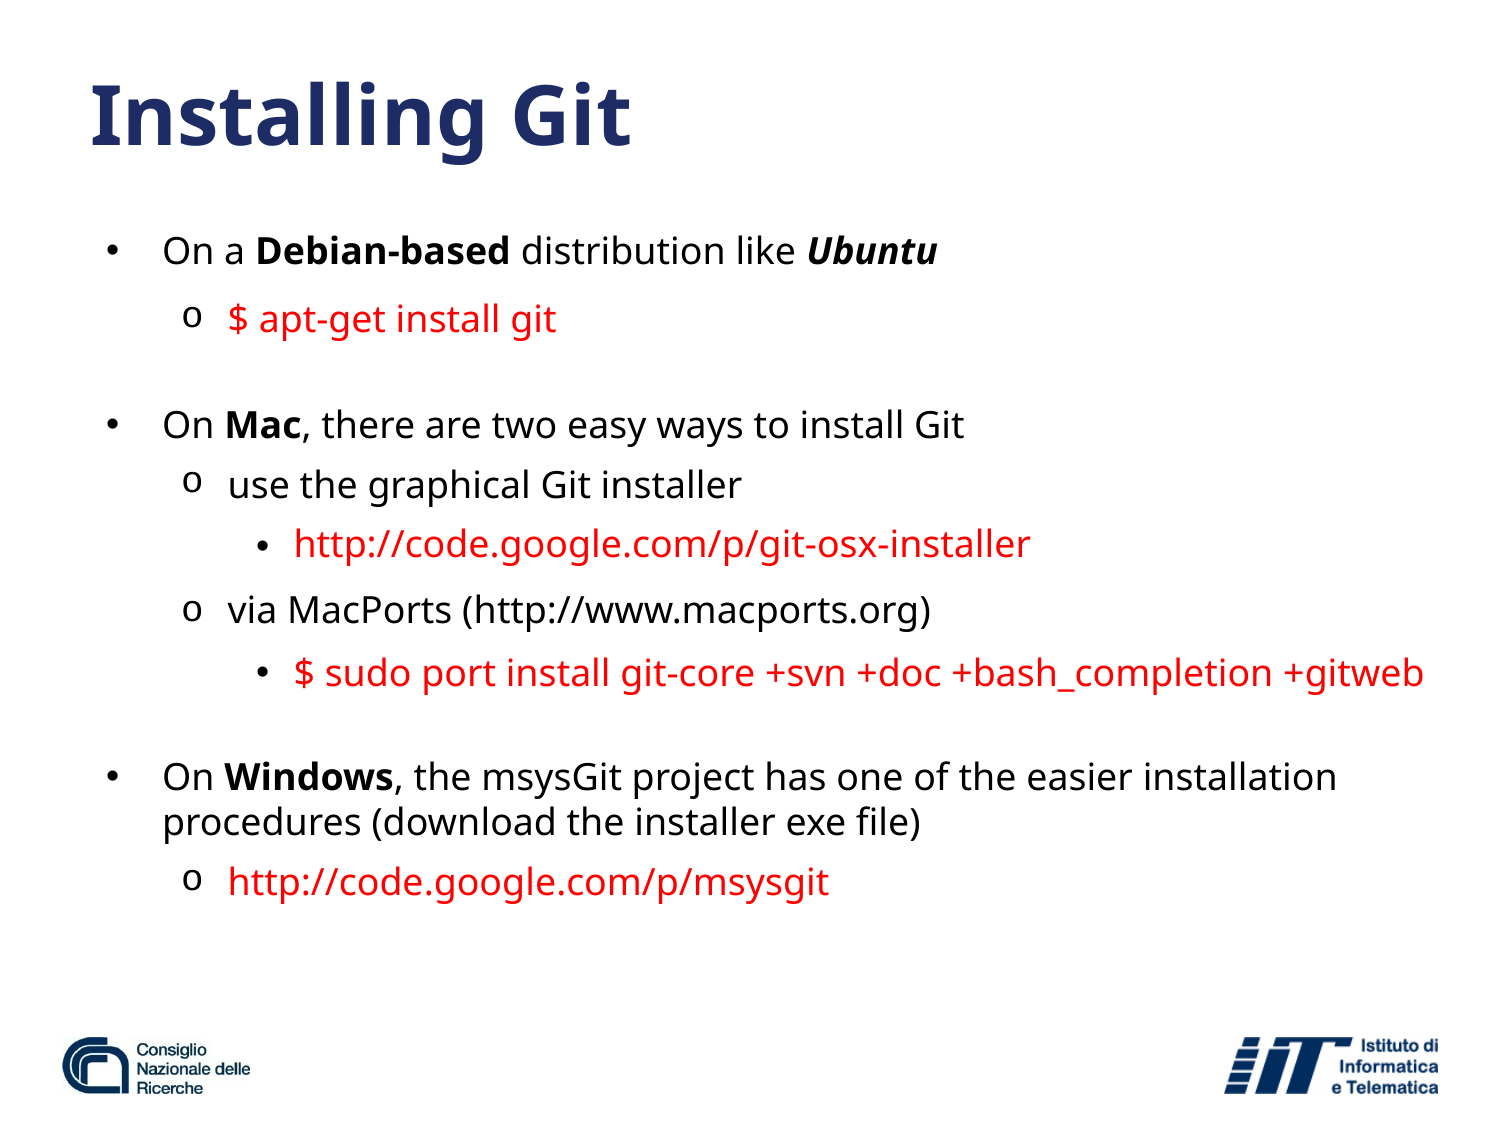

# Installing Git
On a Debian-based distribution like Ubuntu
$ apt-get install git
On Mac, there are two easy ways to install Git
use the graphical Git installer
http://code.google.com/p/git-osx-installer
via MacPorts (http://www.macports.org)
$ sudo port install git-core +svn +doc +bash_completion +gitweb
On Windows, the msysGit project has one of the easier installation procedures (download the installer exe file)
http://code.google.com/p/msysgit